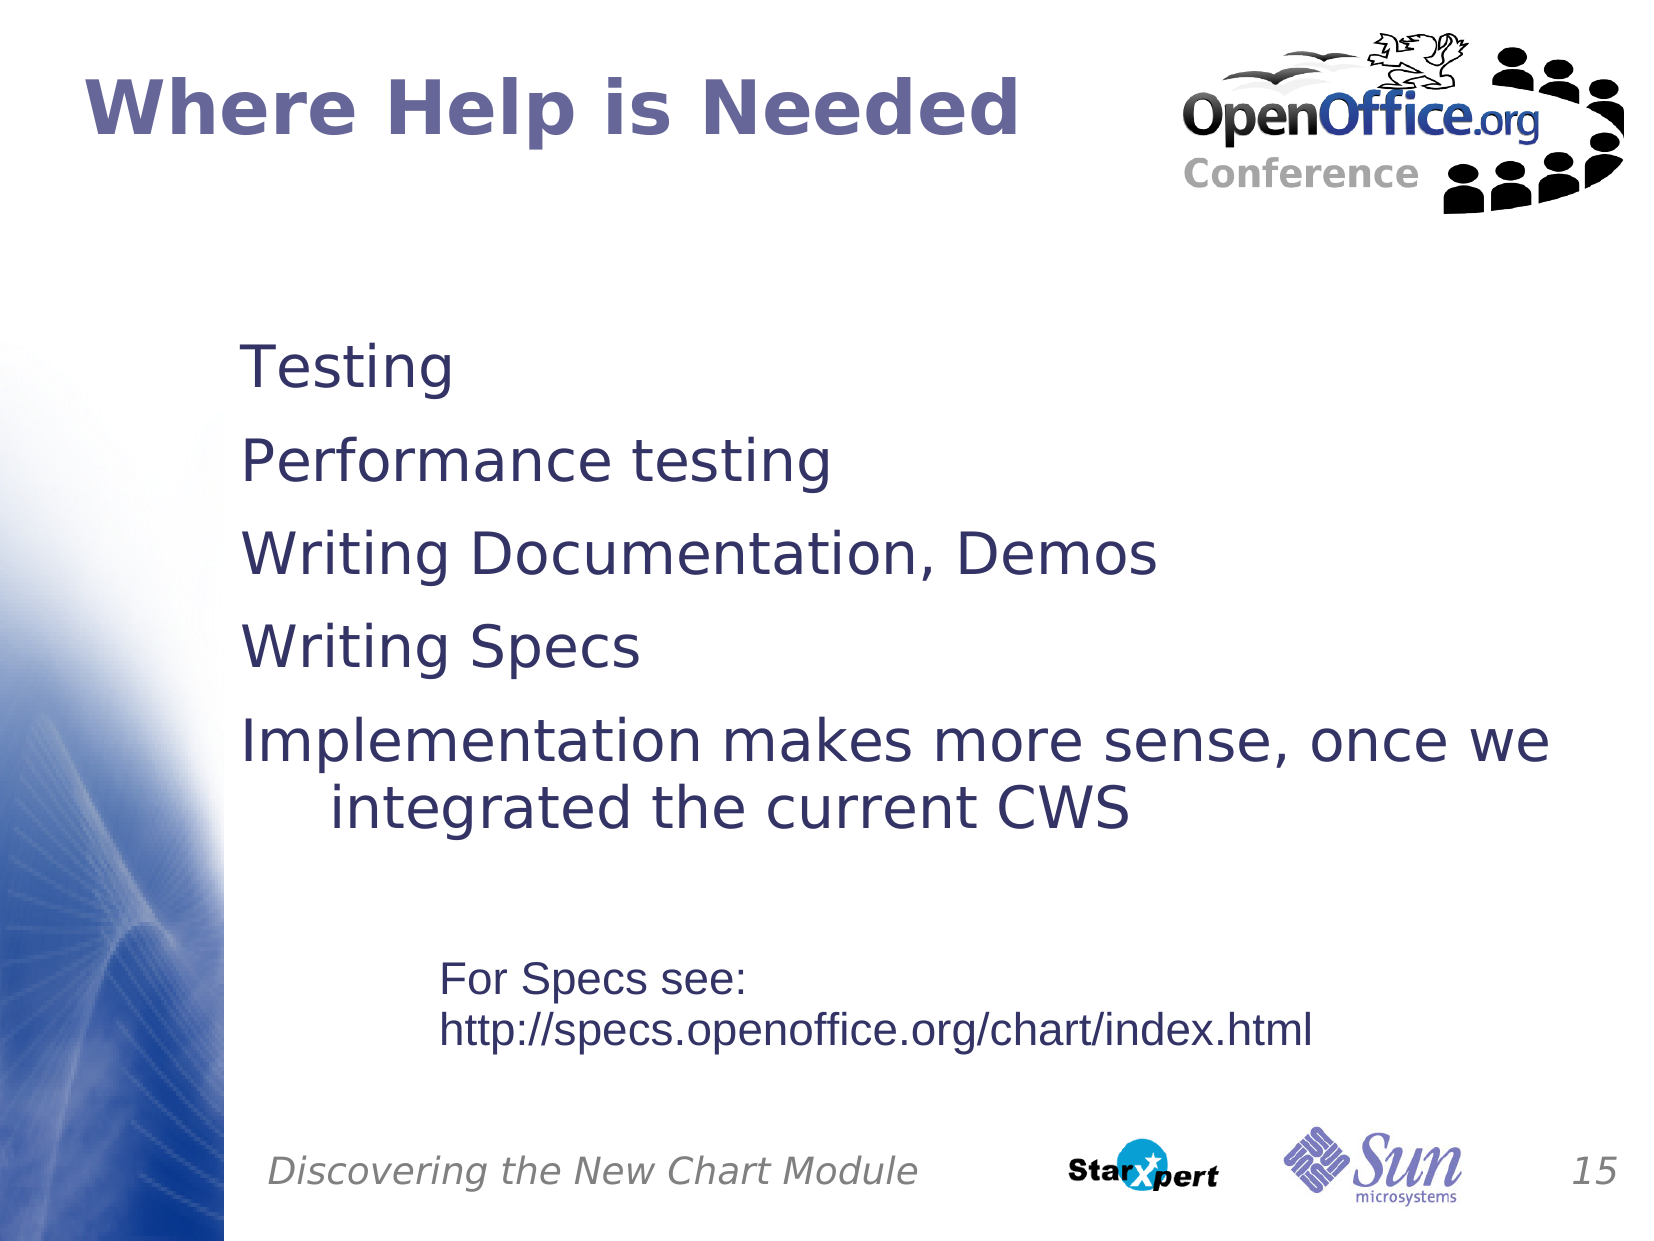

# Where Help is Needed
Testing
Performance testing
Writing Documentation, Demos
Writing Specs
Implementation makes more sense, once we integrated the current CWS
For Specs see:
http://specs.openoffice.org/chart/index.html